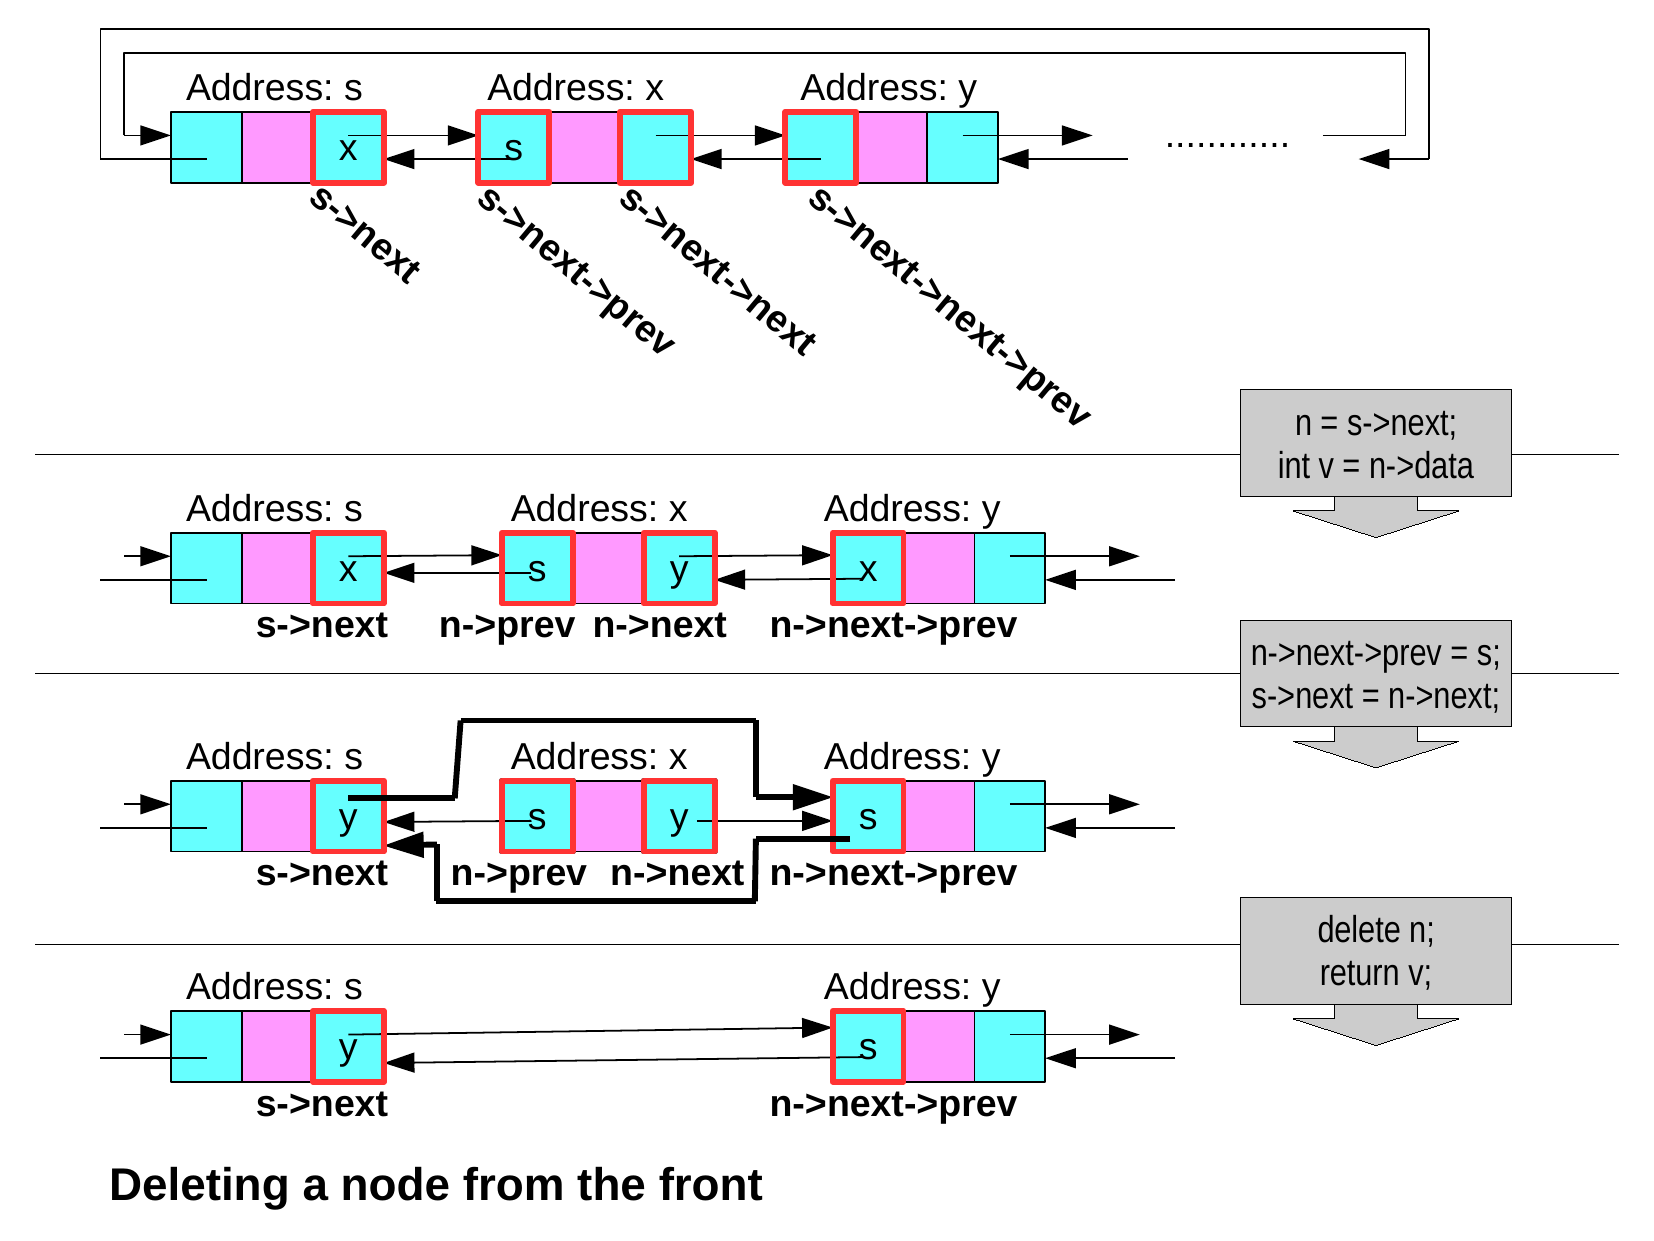

Address: s
Address: x
Address: y
............
x
s
s->next
s->next->next
s->next->prev
s->next->next->prev
n = s->next;
int v = n->data
Address: s
Address: x
Address: y
x
s
y
x
s->next
n->prev
n->next
n->next->prev
n->next->prev = s;
s->next = n->next;
Address: s
Address: x
Address: y
y
s
y
s
s->next
n->prev
n->next
n->next->prev
delete n;
return v;
Address: s
Address: y
y
s
s->next
n->next->prev
Deleting a node from the front